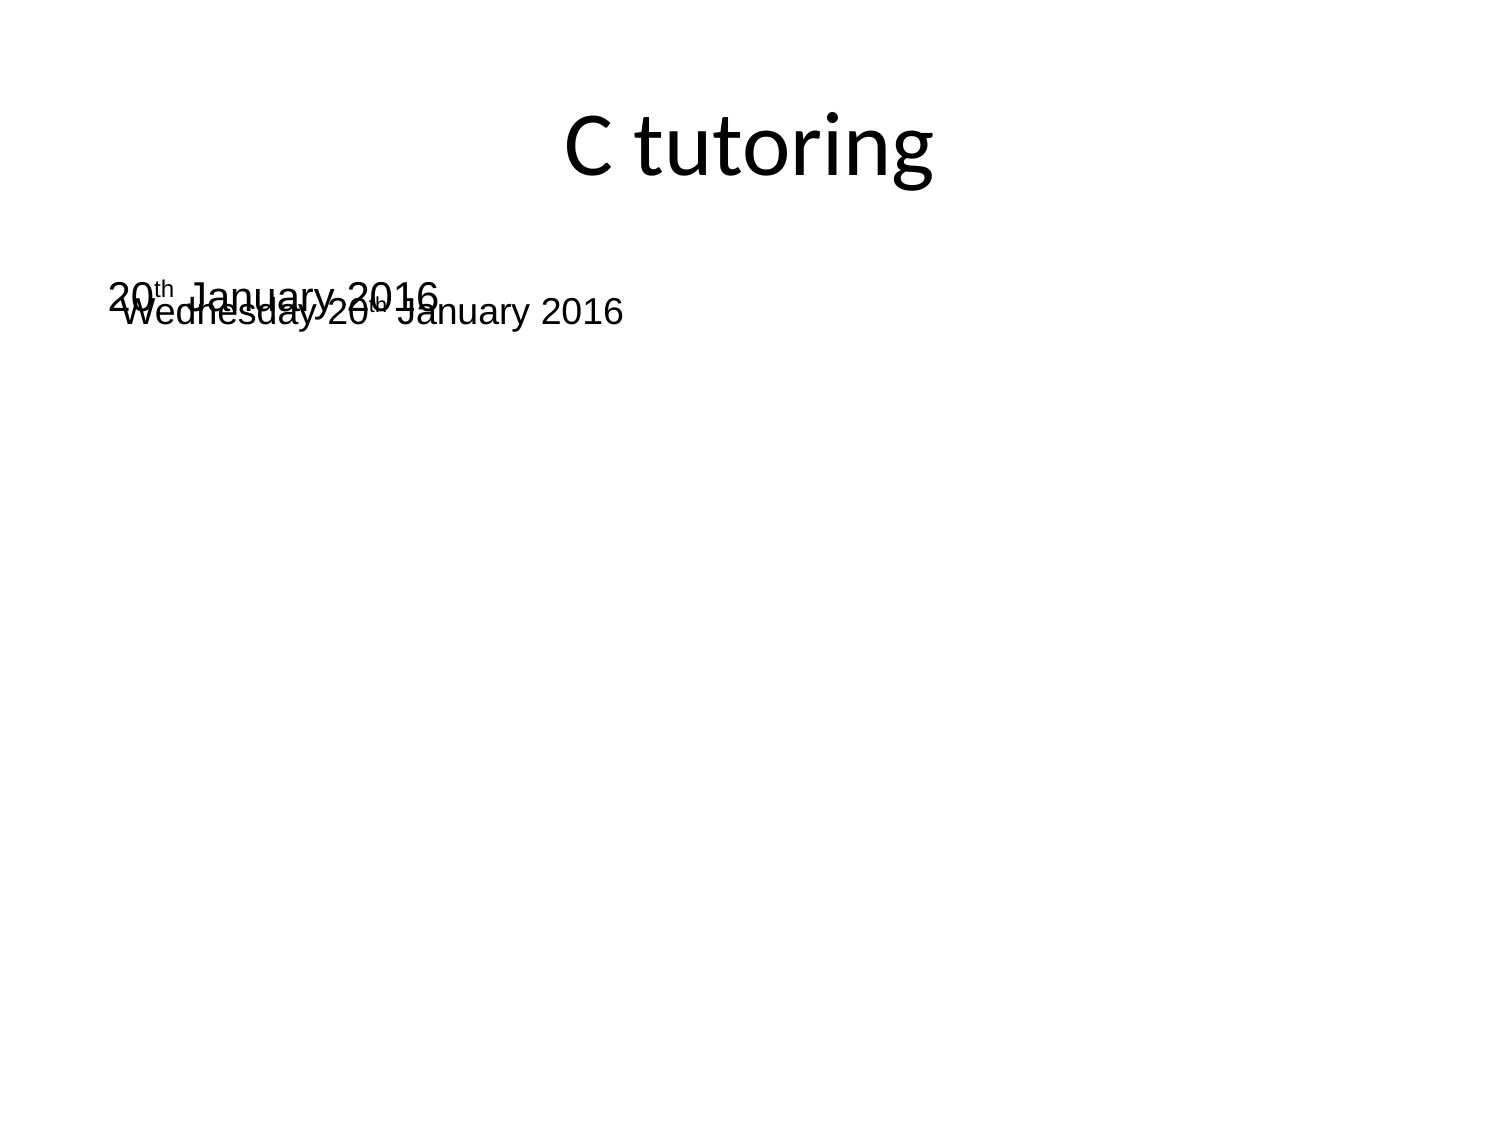

# C tutoring
20th January 2016
Wednesday 20th January 2016